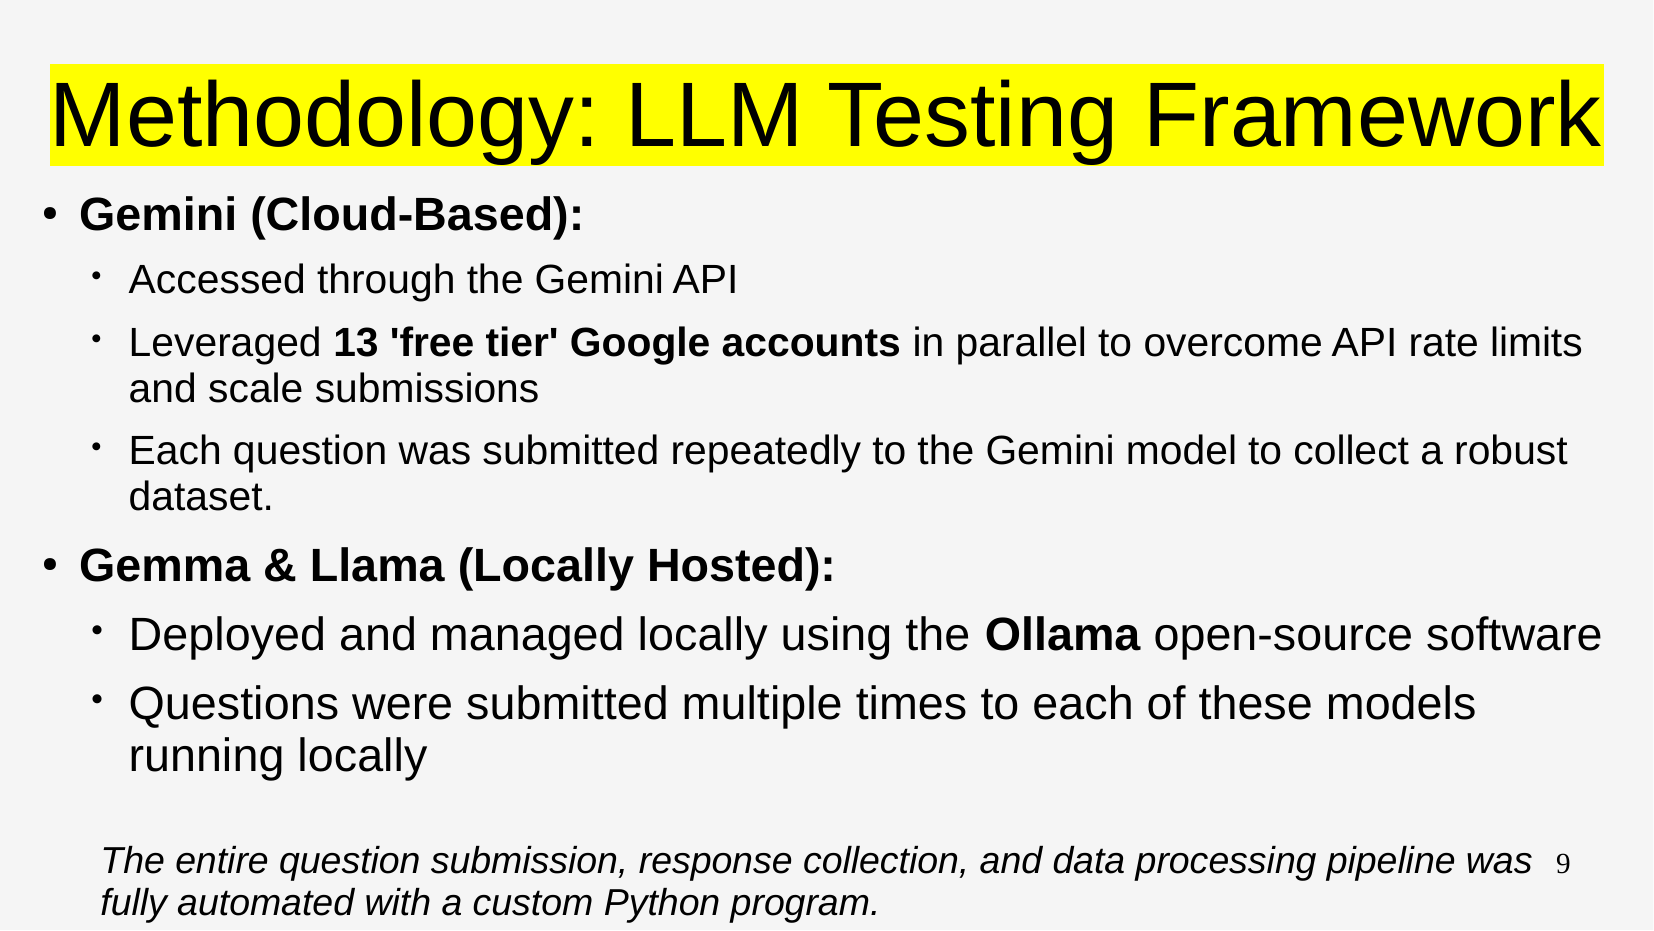

# Methodology: LLM Testing Framework
Gemini (Cloud-Based):
Accessed through the Gemini API
Leveraged 13 'free tier' Google accounts in parallel to overcome API rate limits and scale submissions
Each question was submitted repeatedly to the Gemini model to collect a robust dataset.
Gemma & Llama (Locally Hosted):
Deployed and managed locally using the Ollama open-source software
Questions were submitted multiple times to each of these models running locally
The entire question submission, response collection, and data processing pipeline was fully automated with a custom Python program.
9